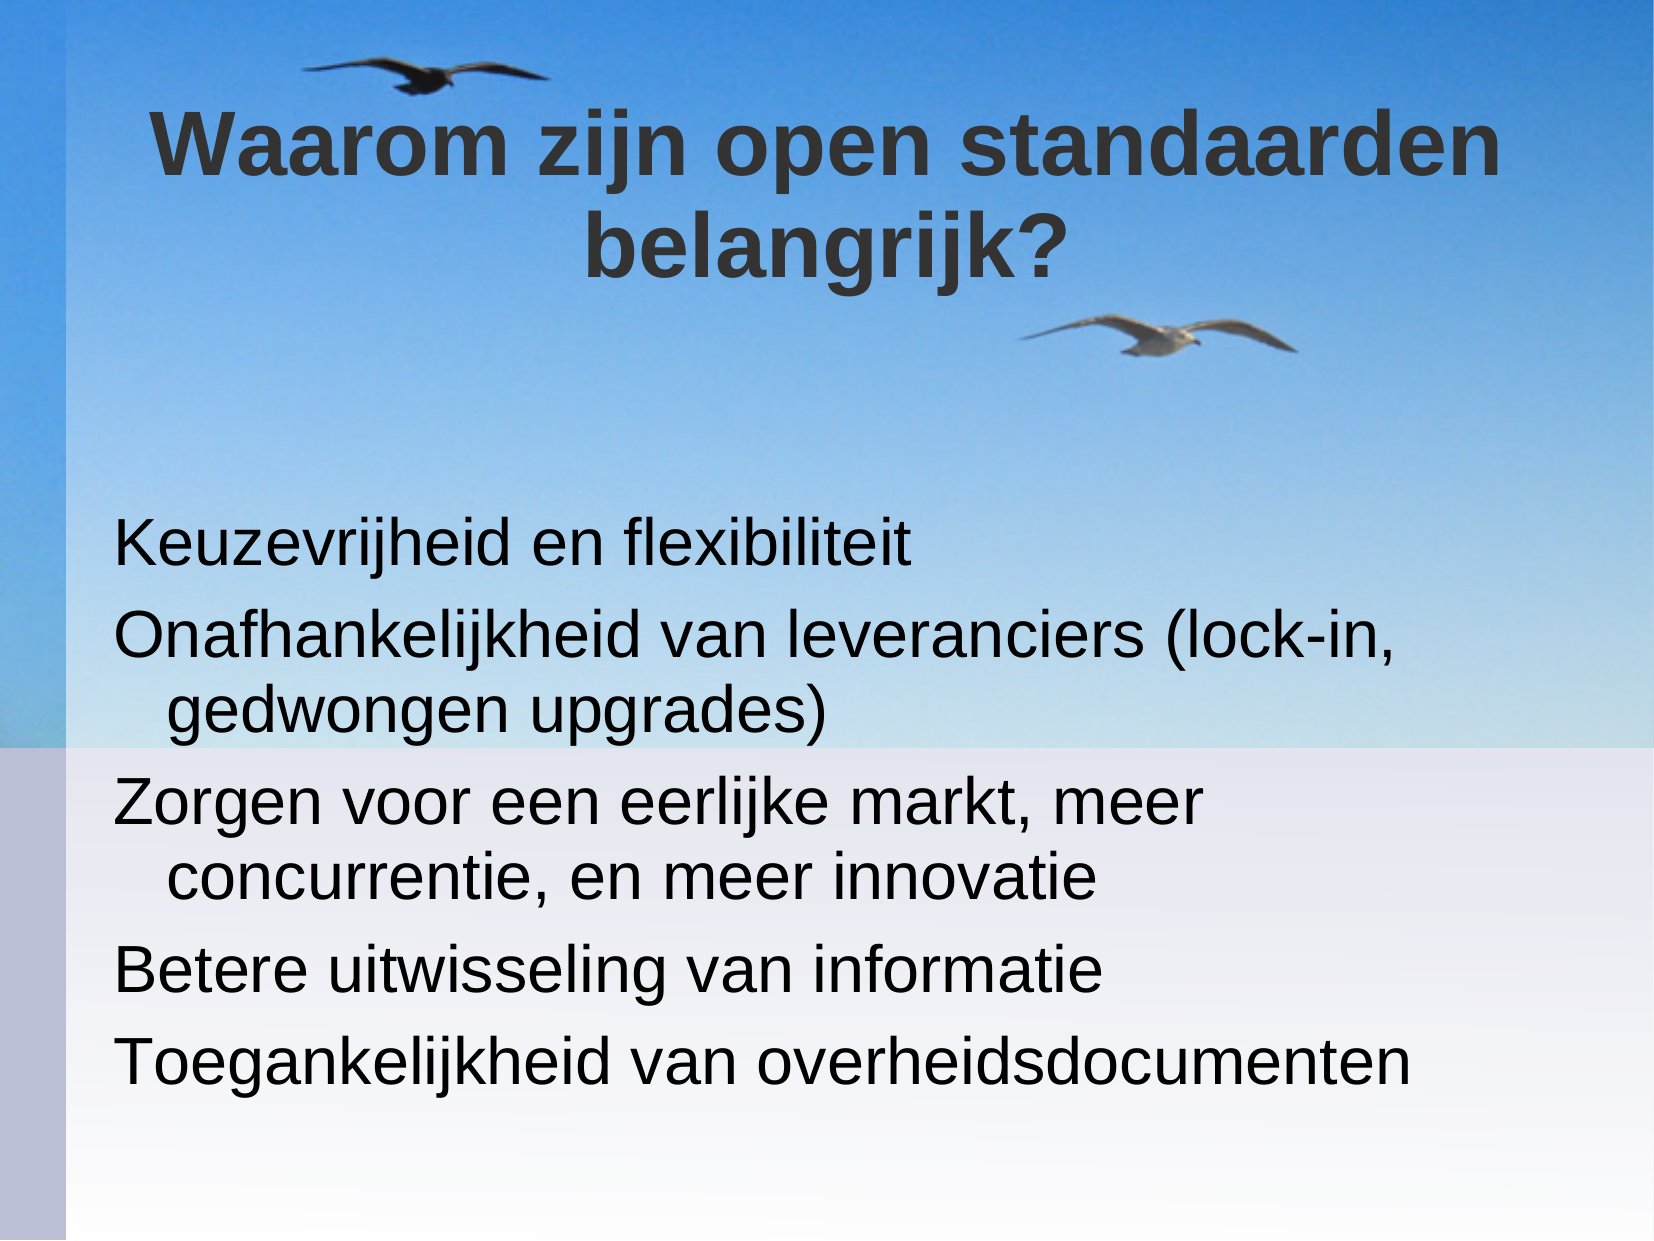

# Waarom zijn open standaarden belangrijk?
Keuzevrijheid en flexibiliteit
Onafhankelijkheid van leveranciers (lock-in, gedwongen upgrades)
Zorgen voor een eerlijke markt, meer concurrentie, en meer innovatie
Betere uitwisseling van informatie
Toegankelijkheid van overheidsdocumenten